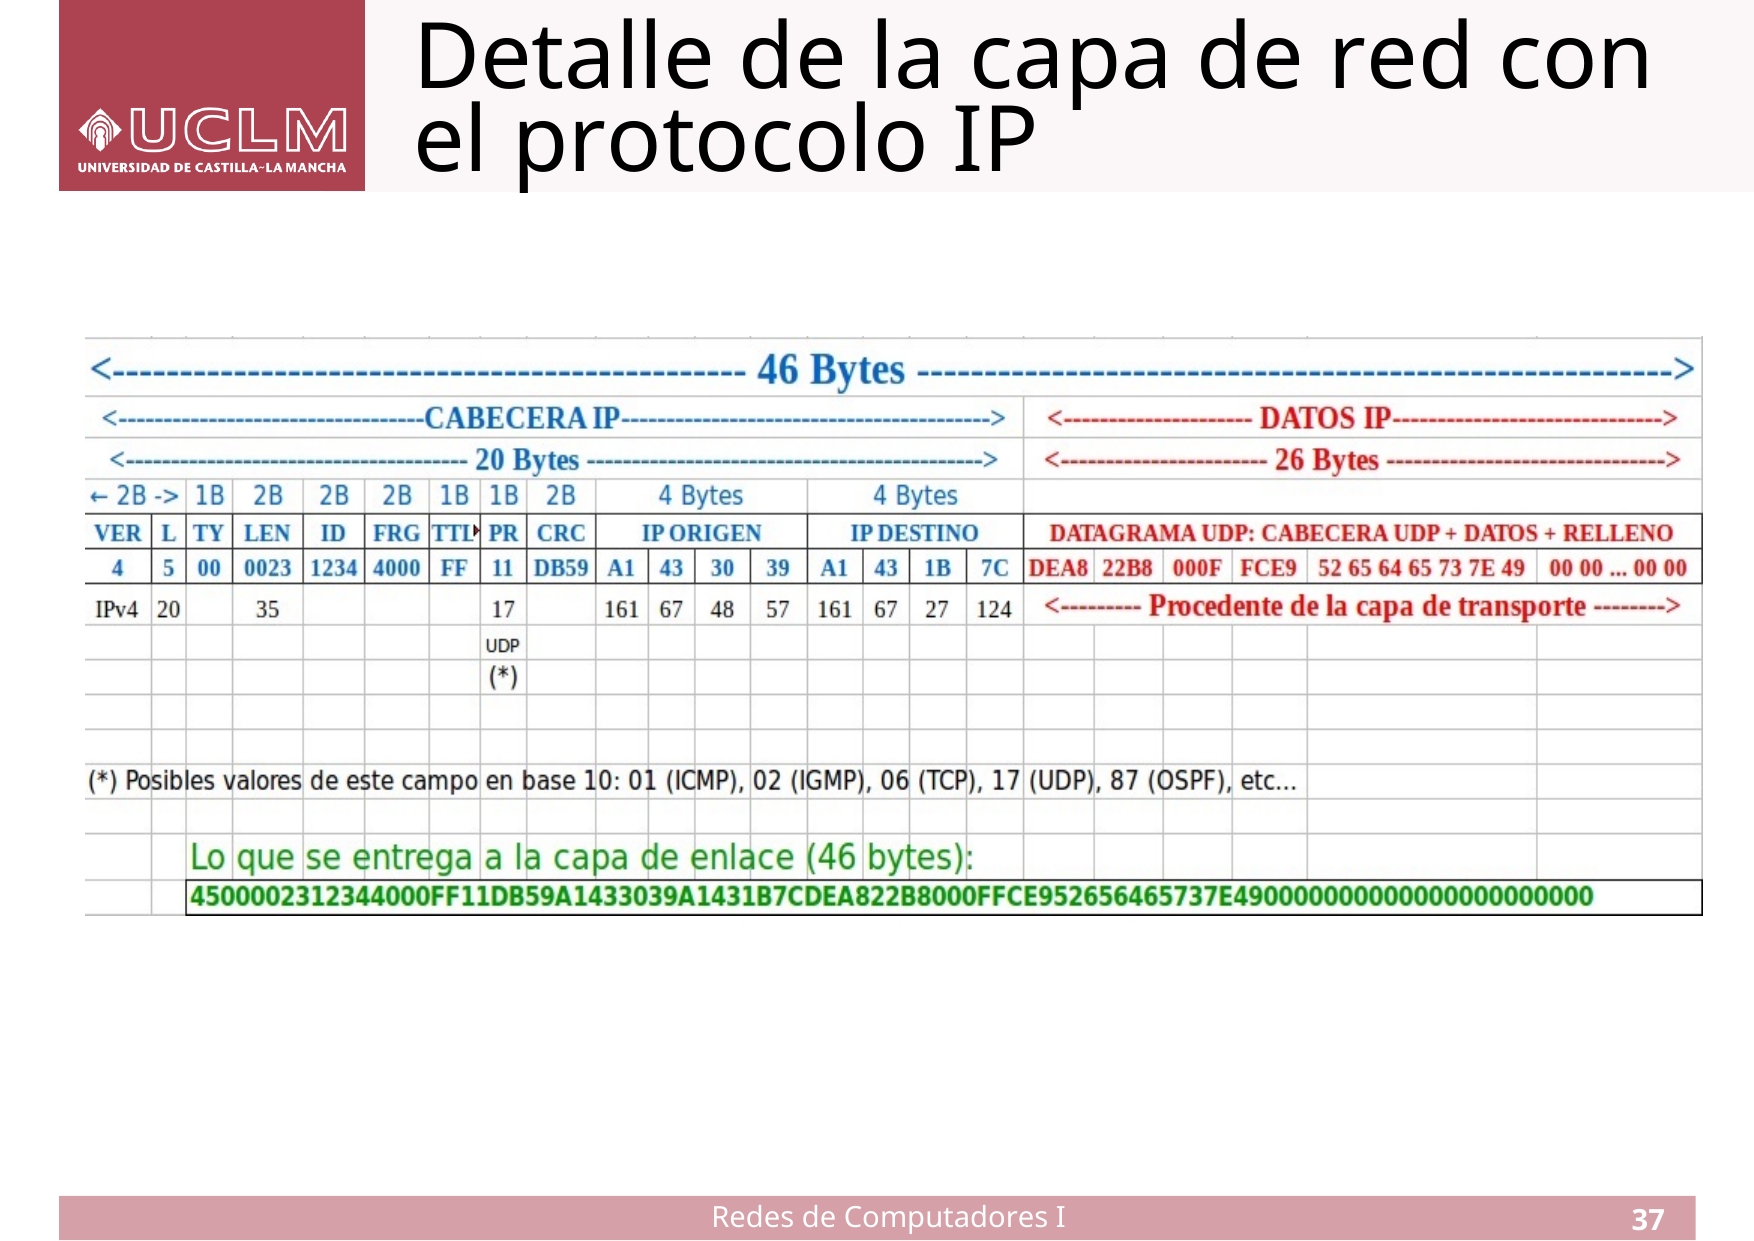

Detalle de la capa de red con el protocolo IP
Redes de Computadores I